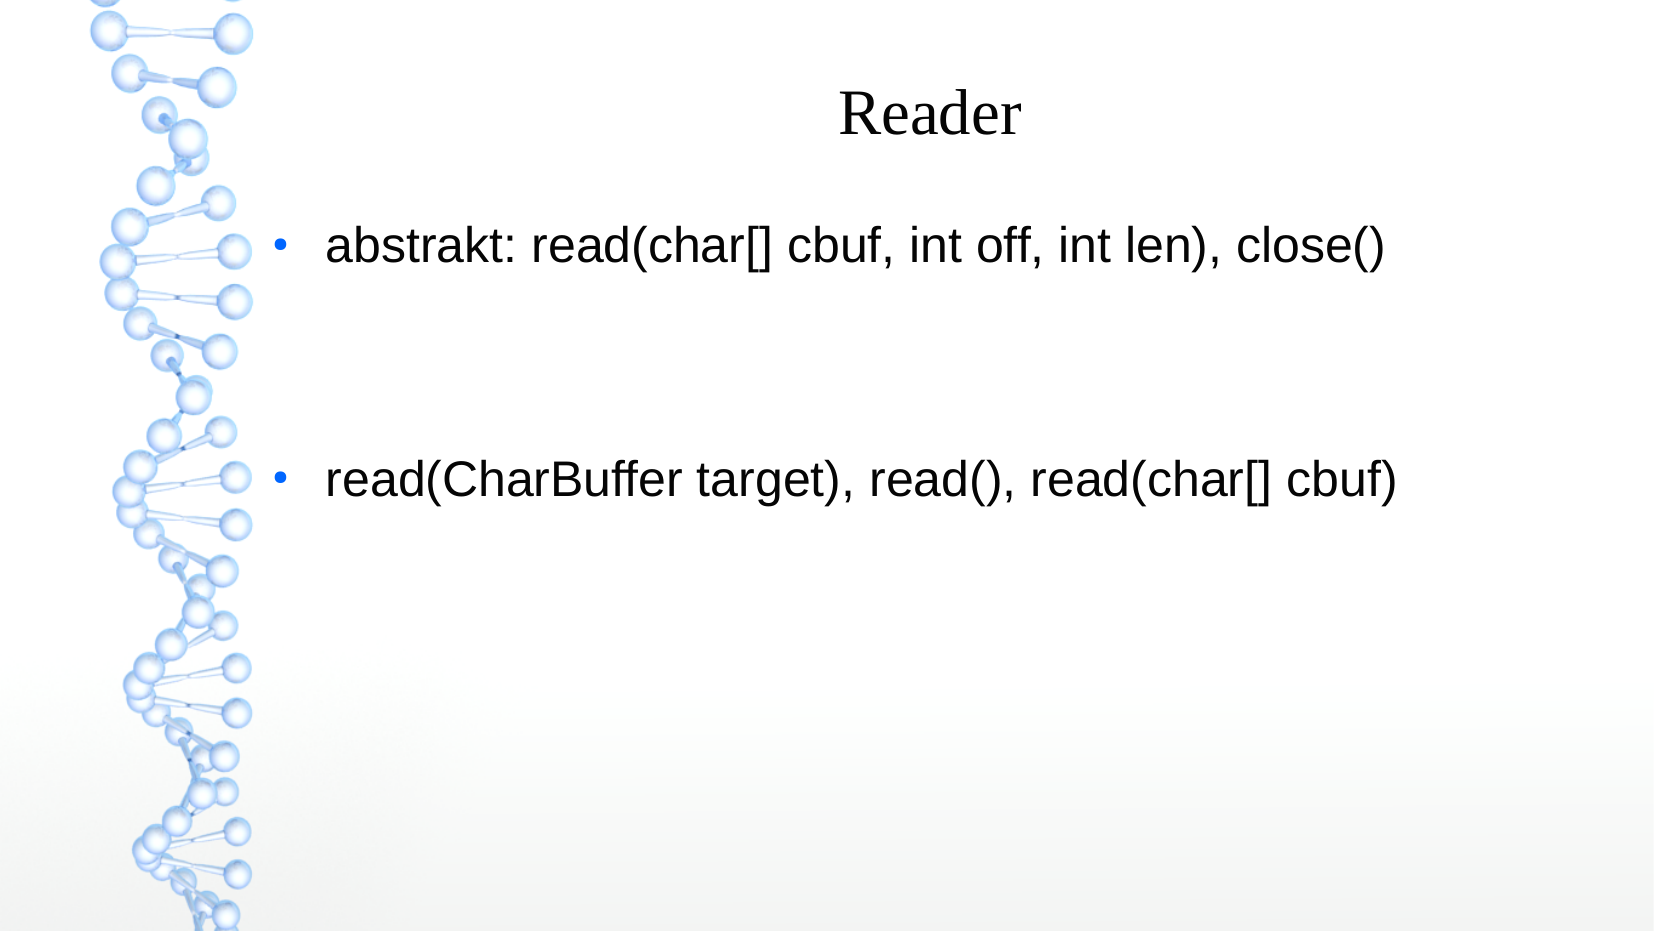

# Reader
abstrakt: read(char[] cbuf, int off, int len), close()
read(CharBuffer target), read(), read(char[] cbuf)